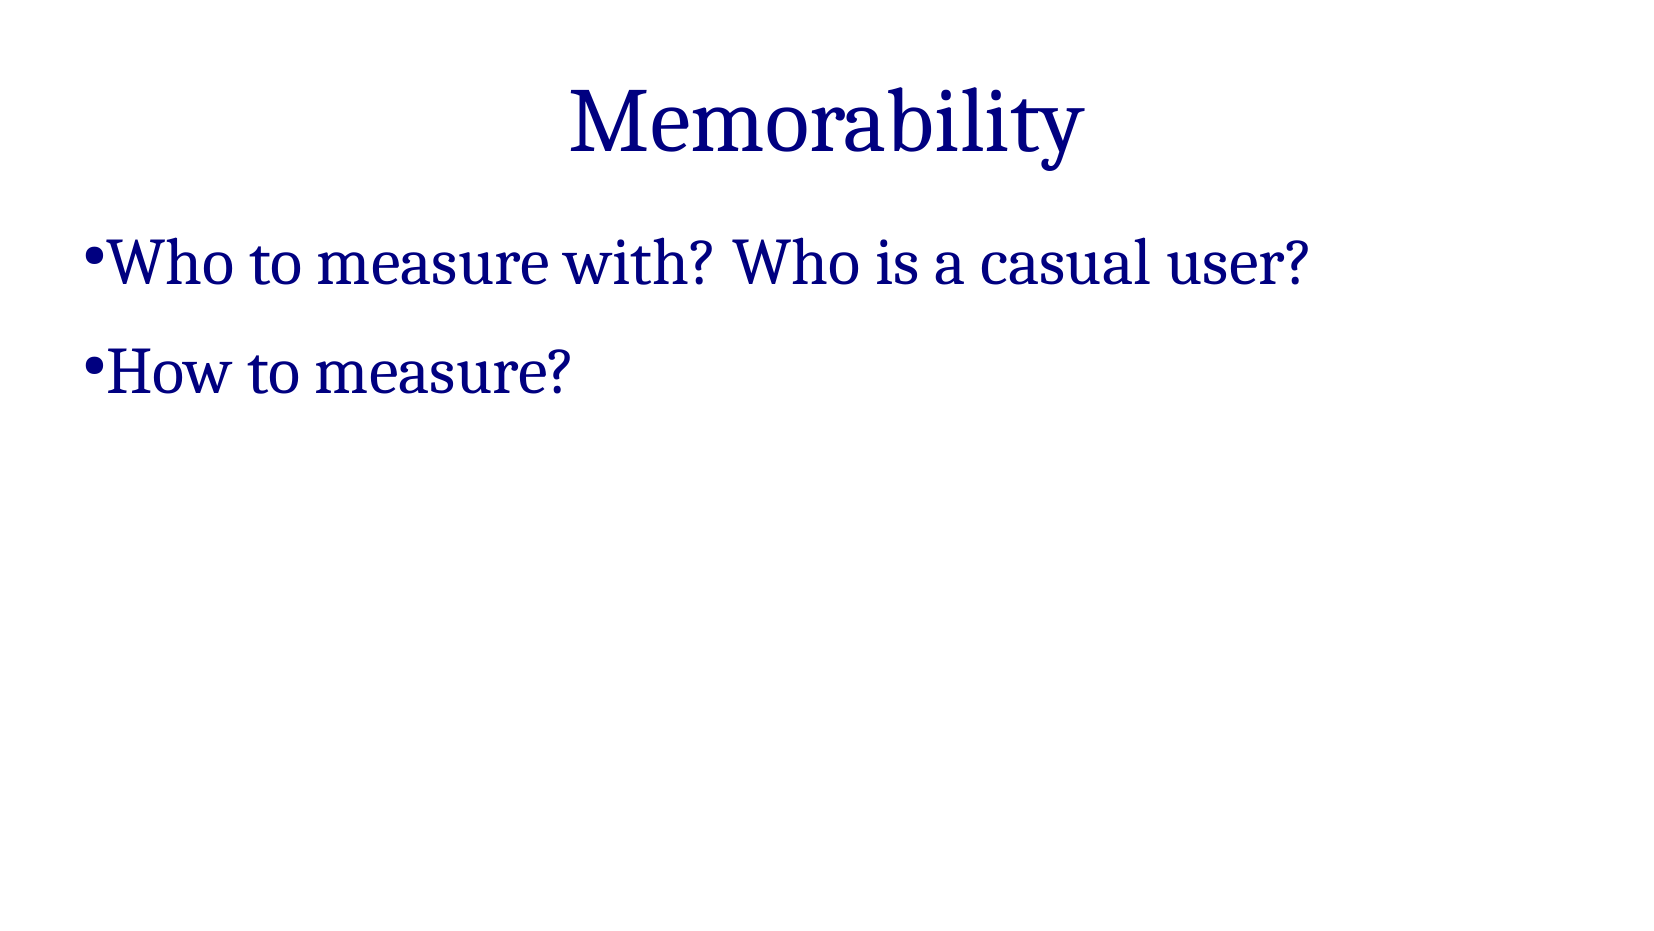

# Memorability
Who to measure with? Who is a casual user?
How to measure?